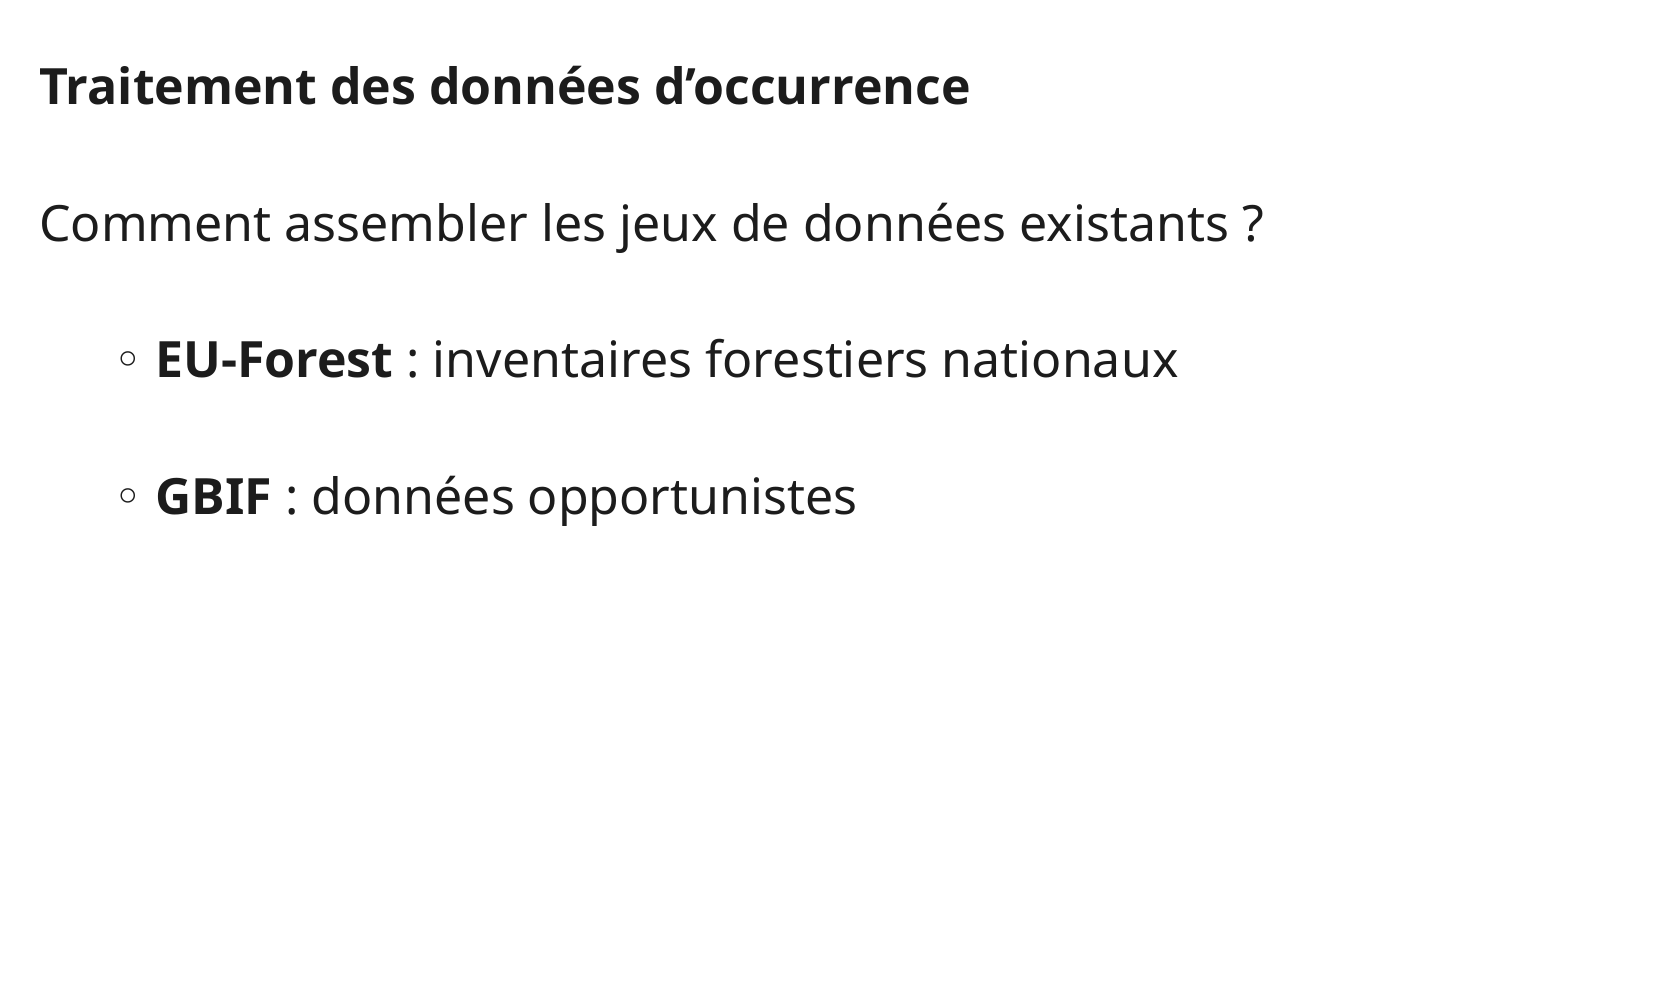

Traitement des données d’occurrence
Comment assembler les jeux de données existants ?
	◦ EU-Forest : inventaires forestiers nationaux
	◦ GBIF : données opportunistes